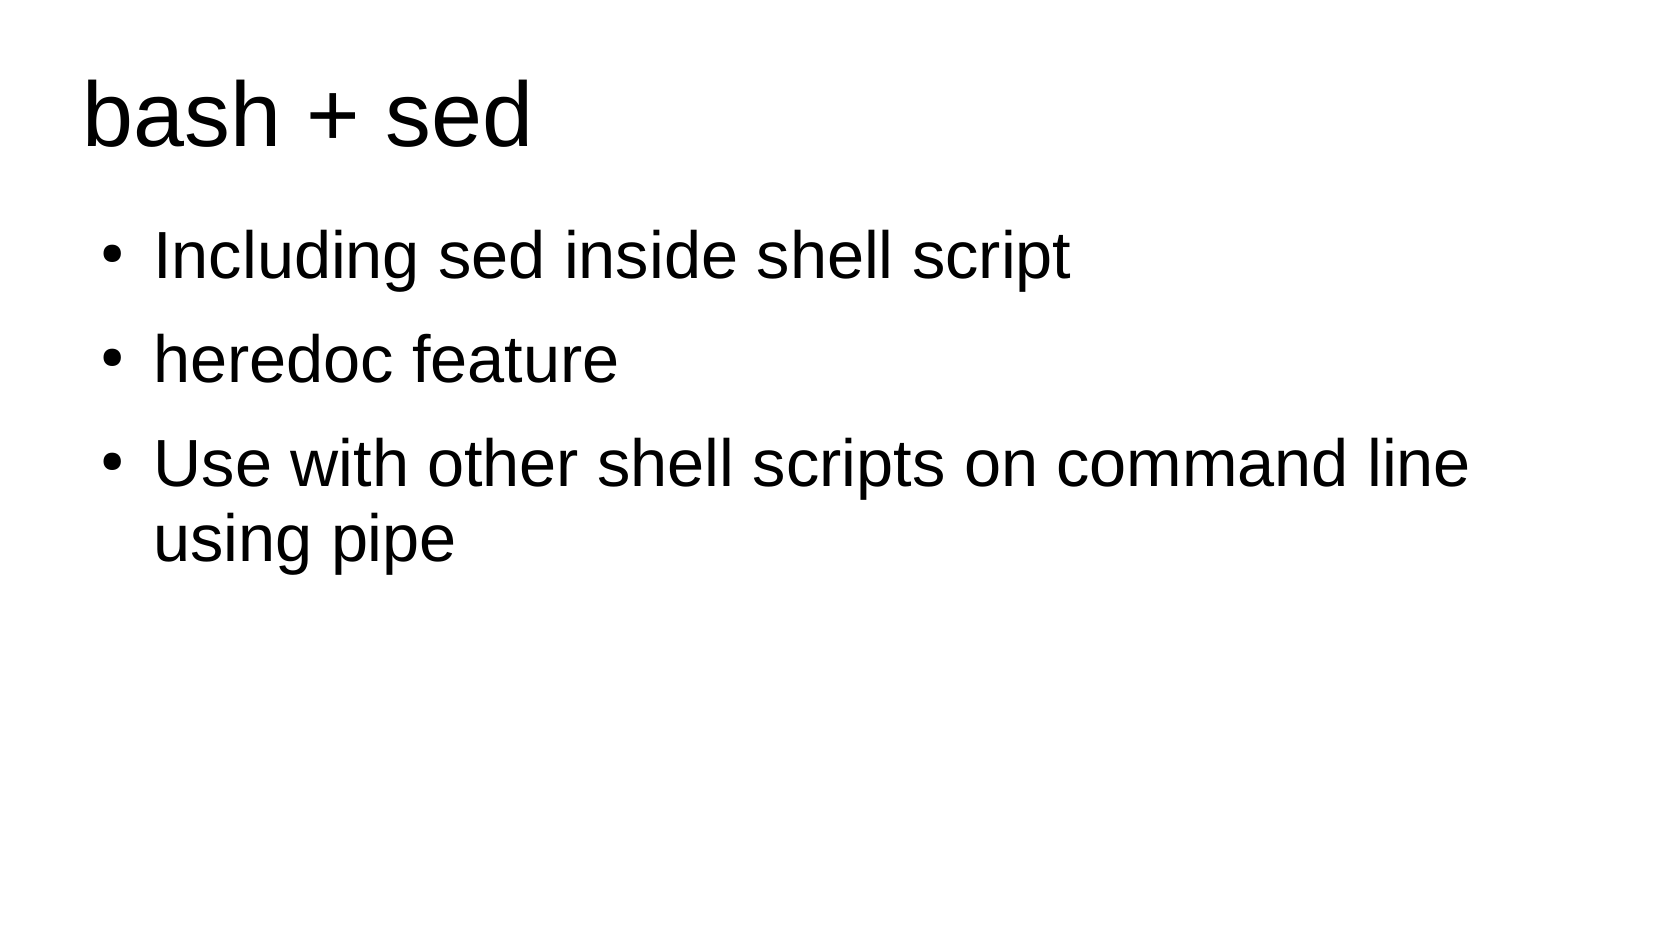

# bash + sed
Including sed inside shell script
heredoc feature
Use with other shell scripts on command line using pipe